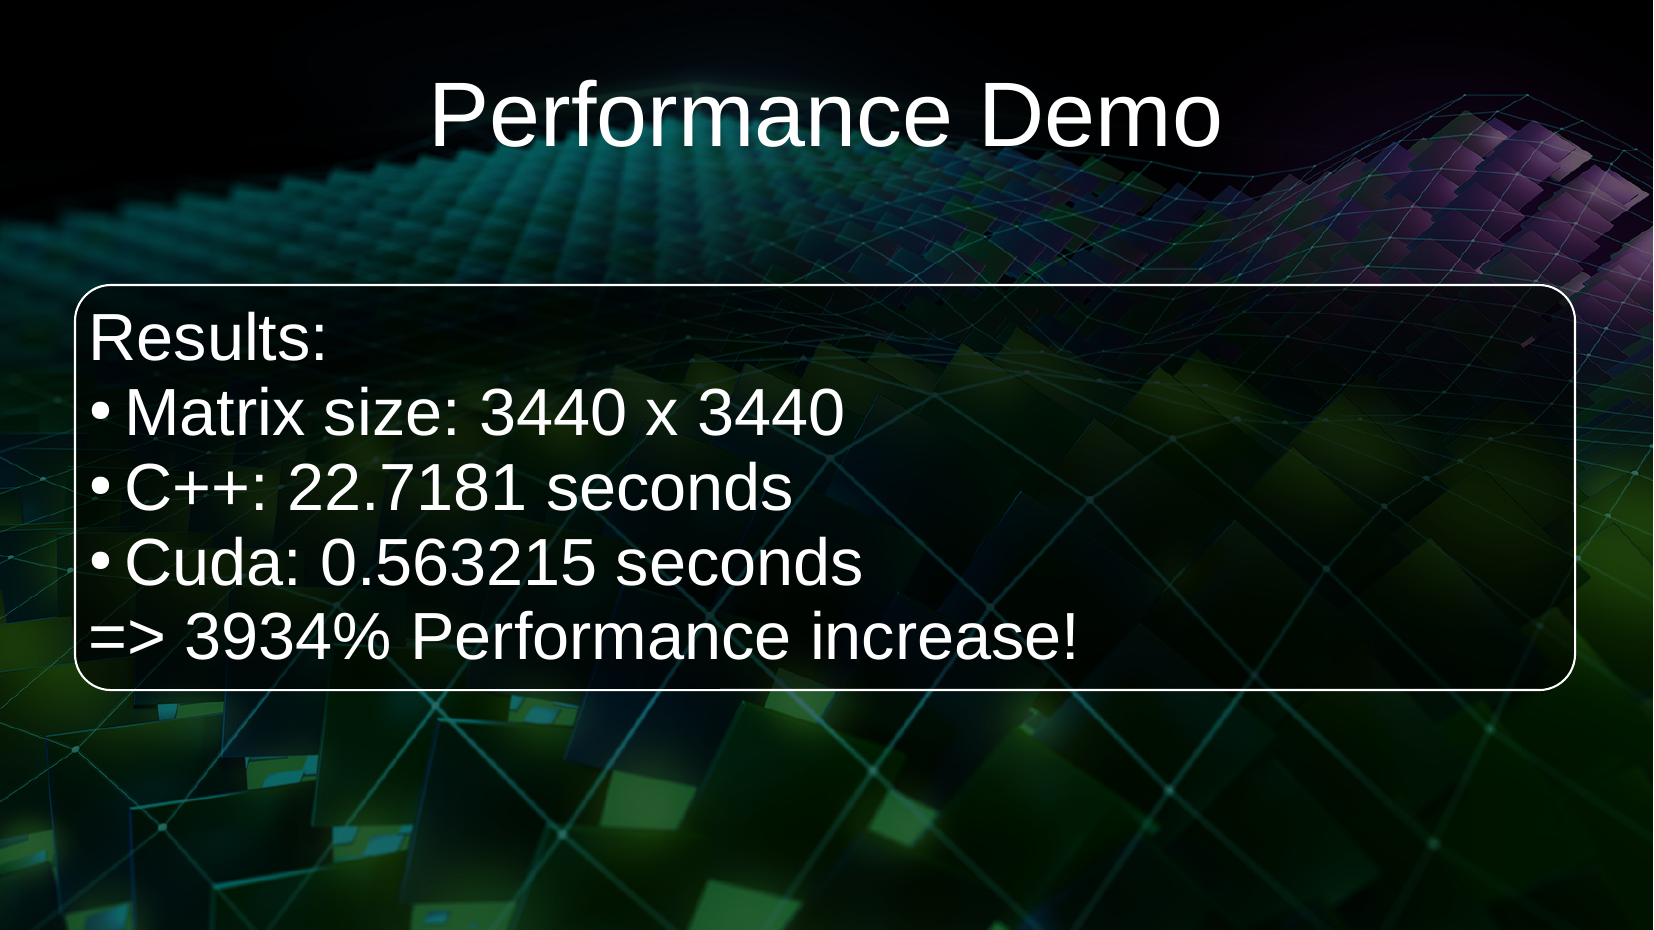

# Performance Demo
Results:
Matrix size: 3440 x 3440
C++: 22.7181 seconds
Cuda: 0.563215 seconds
=> 3934% Performance increase!